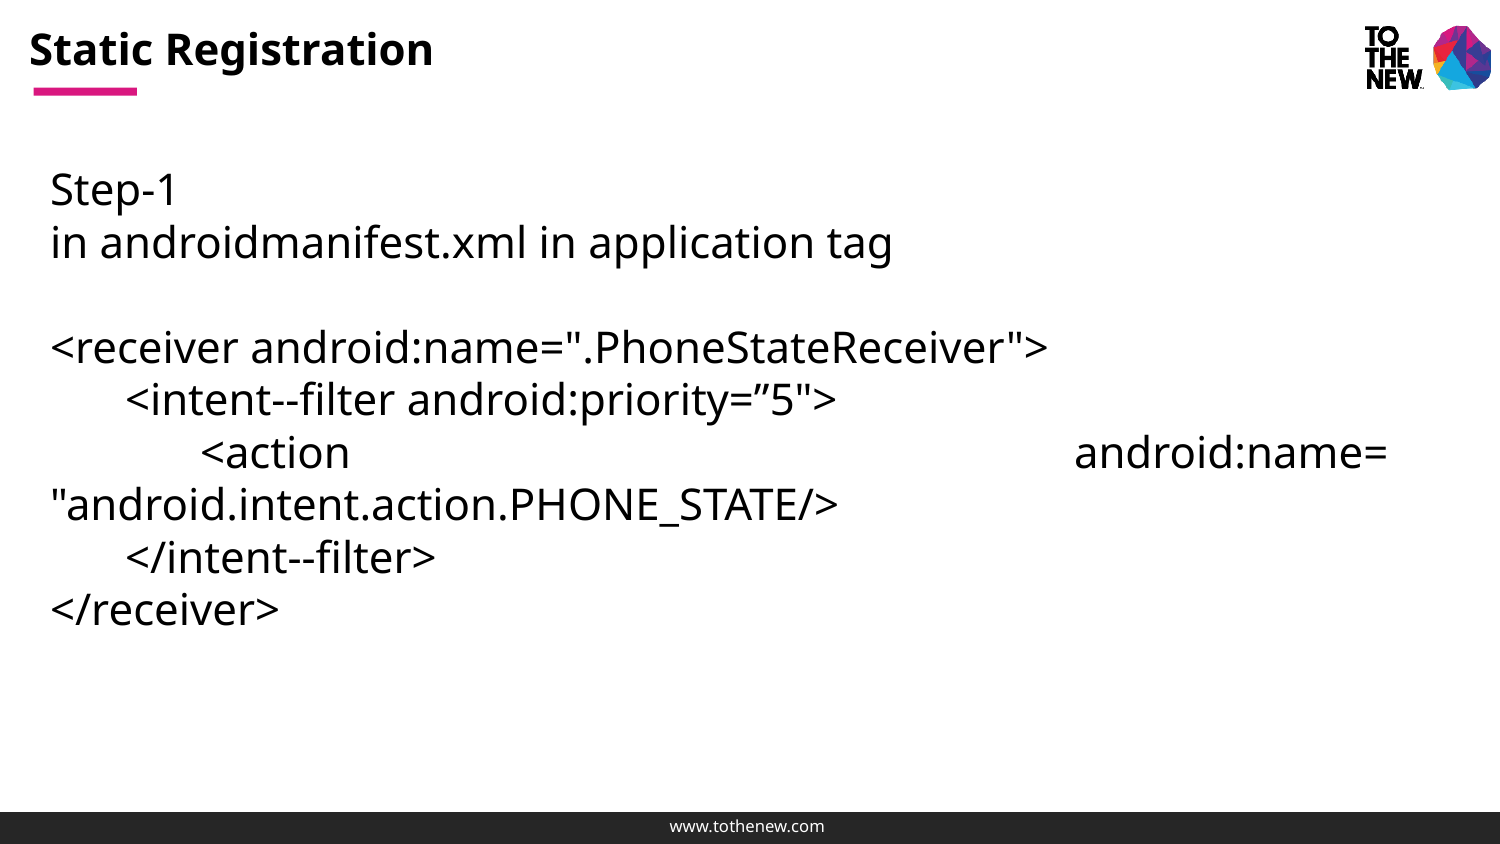

# Static Registration
Step-1
in androidmanifest.xml in application tag
<receiver android:name=".PhoneStateReceiver">
	<intent-­‐filter android:priority=”5">
		<action android:name= "android.intent.action.PHONE_STATE/>
	</intent-­‐filter>
</receiver>